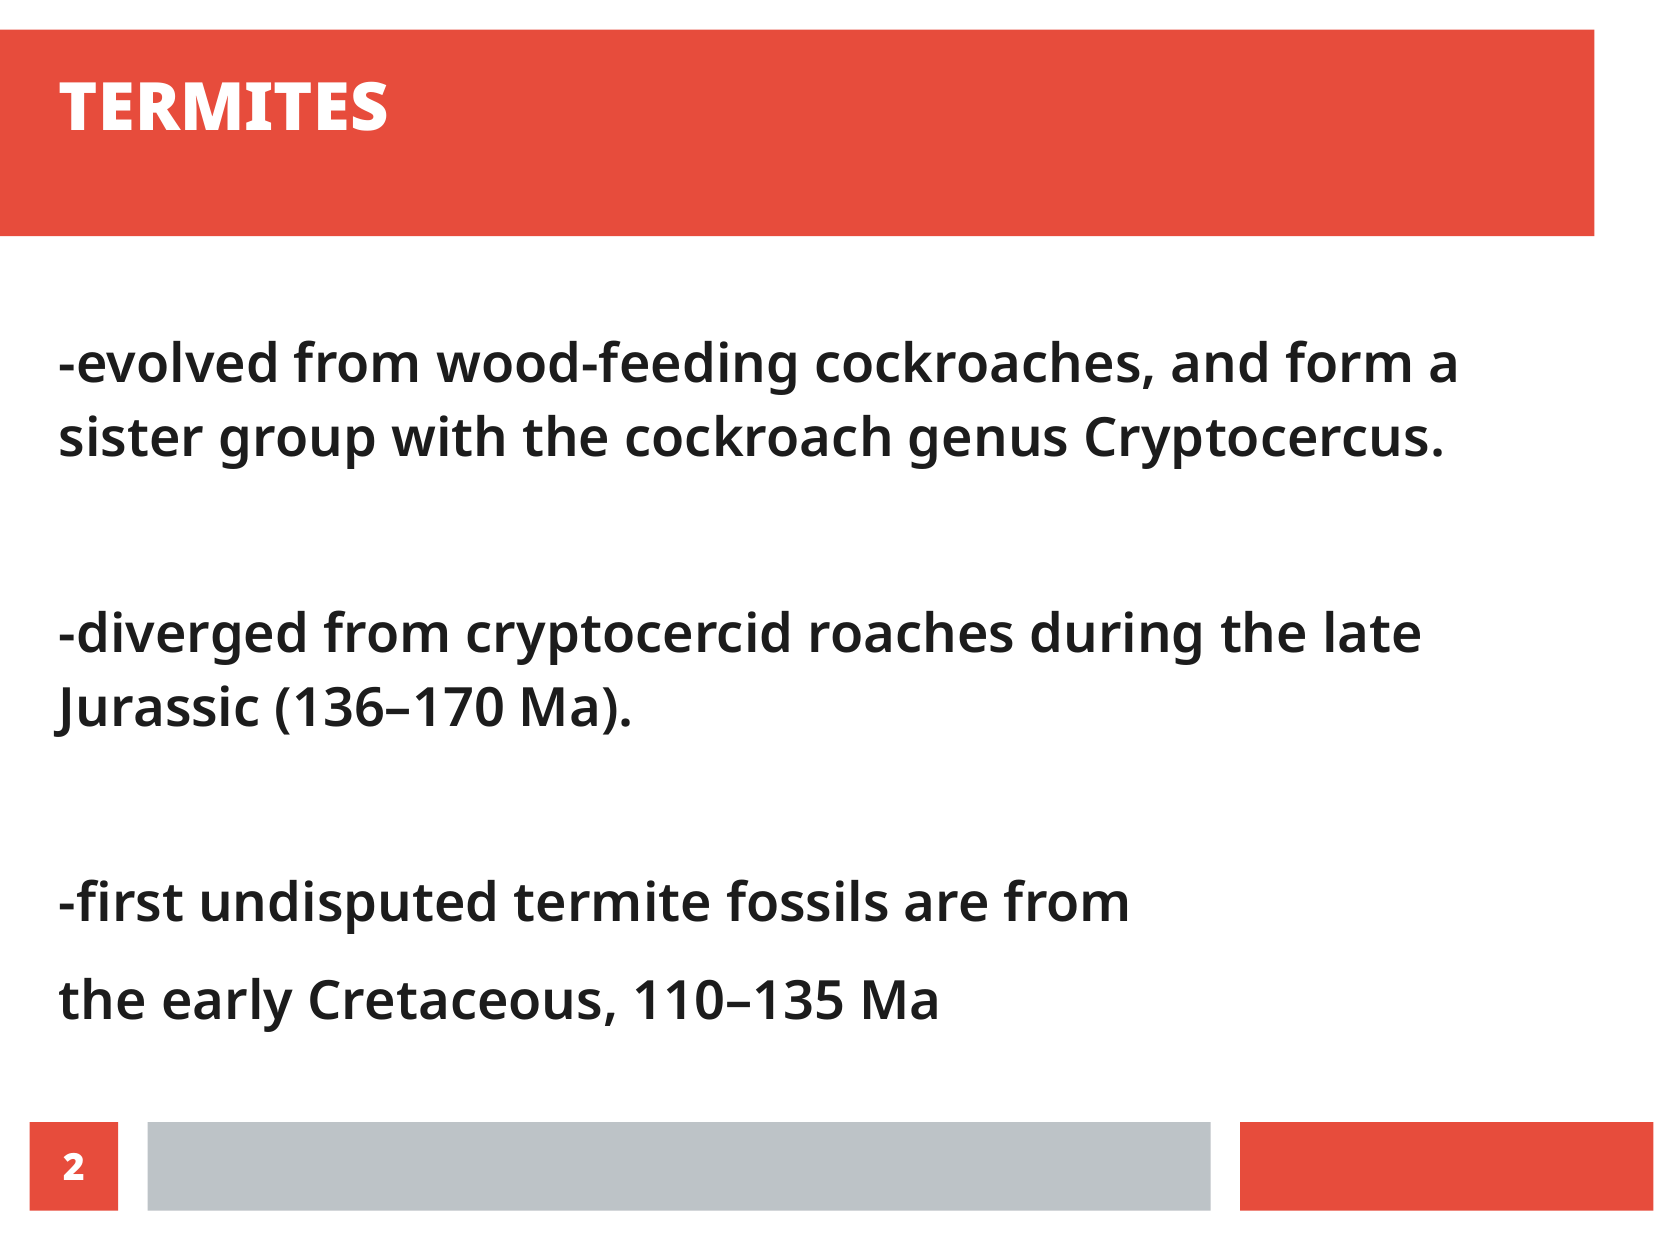

# TERMITES
-evolved from wood-feeding cockroaches, and form a sister group with the cockroach genus Cryptocercus.
-diverged from cryptocercid roaches during the late Jurassic (136–170 Ma).
-first undisputed termite fossils are from
the early Cretaceous, 110–135 Ma
2